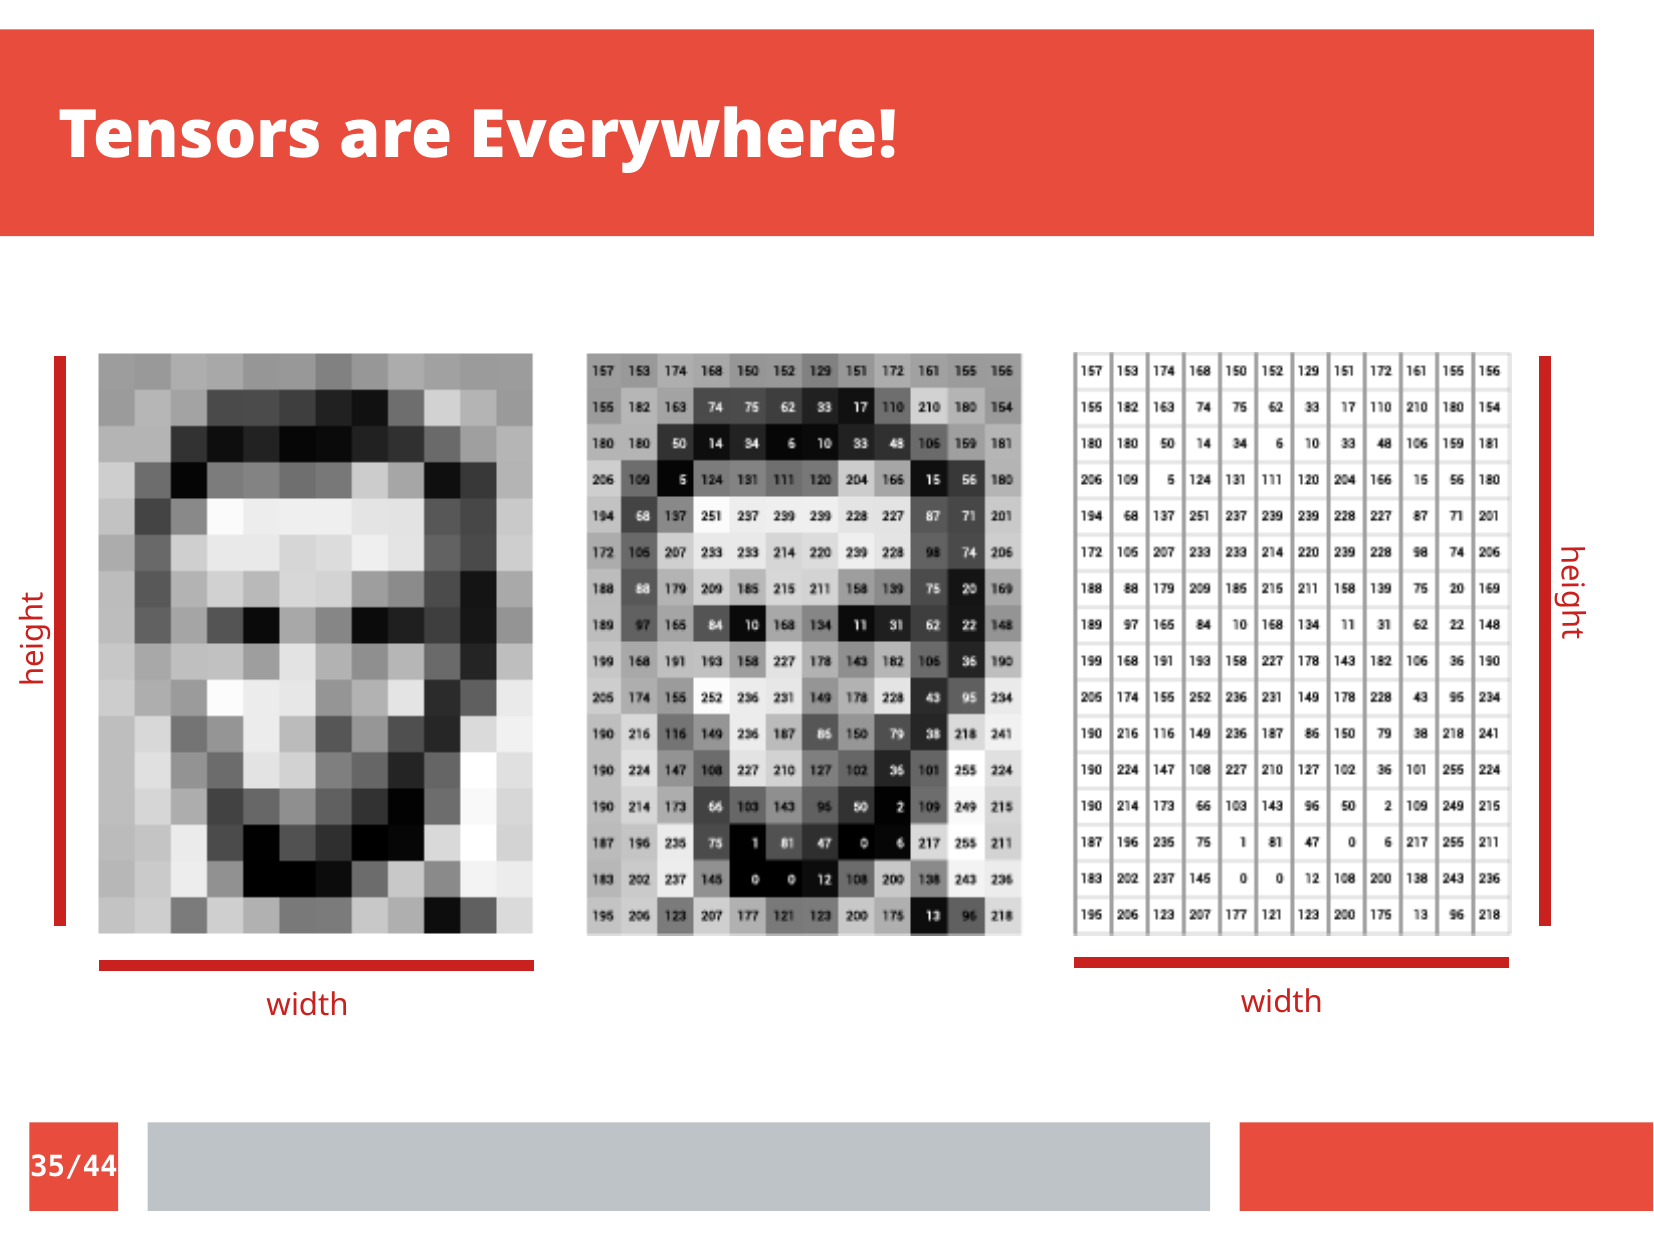

# Tensors are Everywhere!
height
height
width
width
35